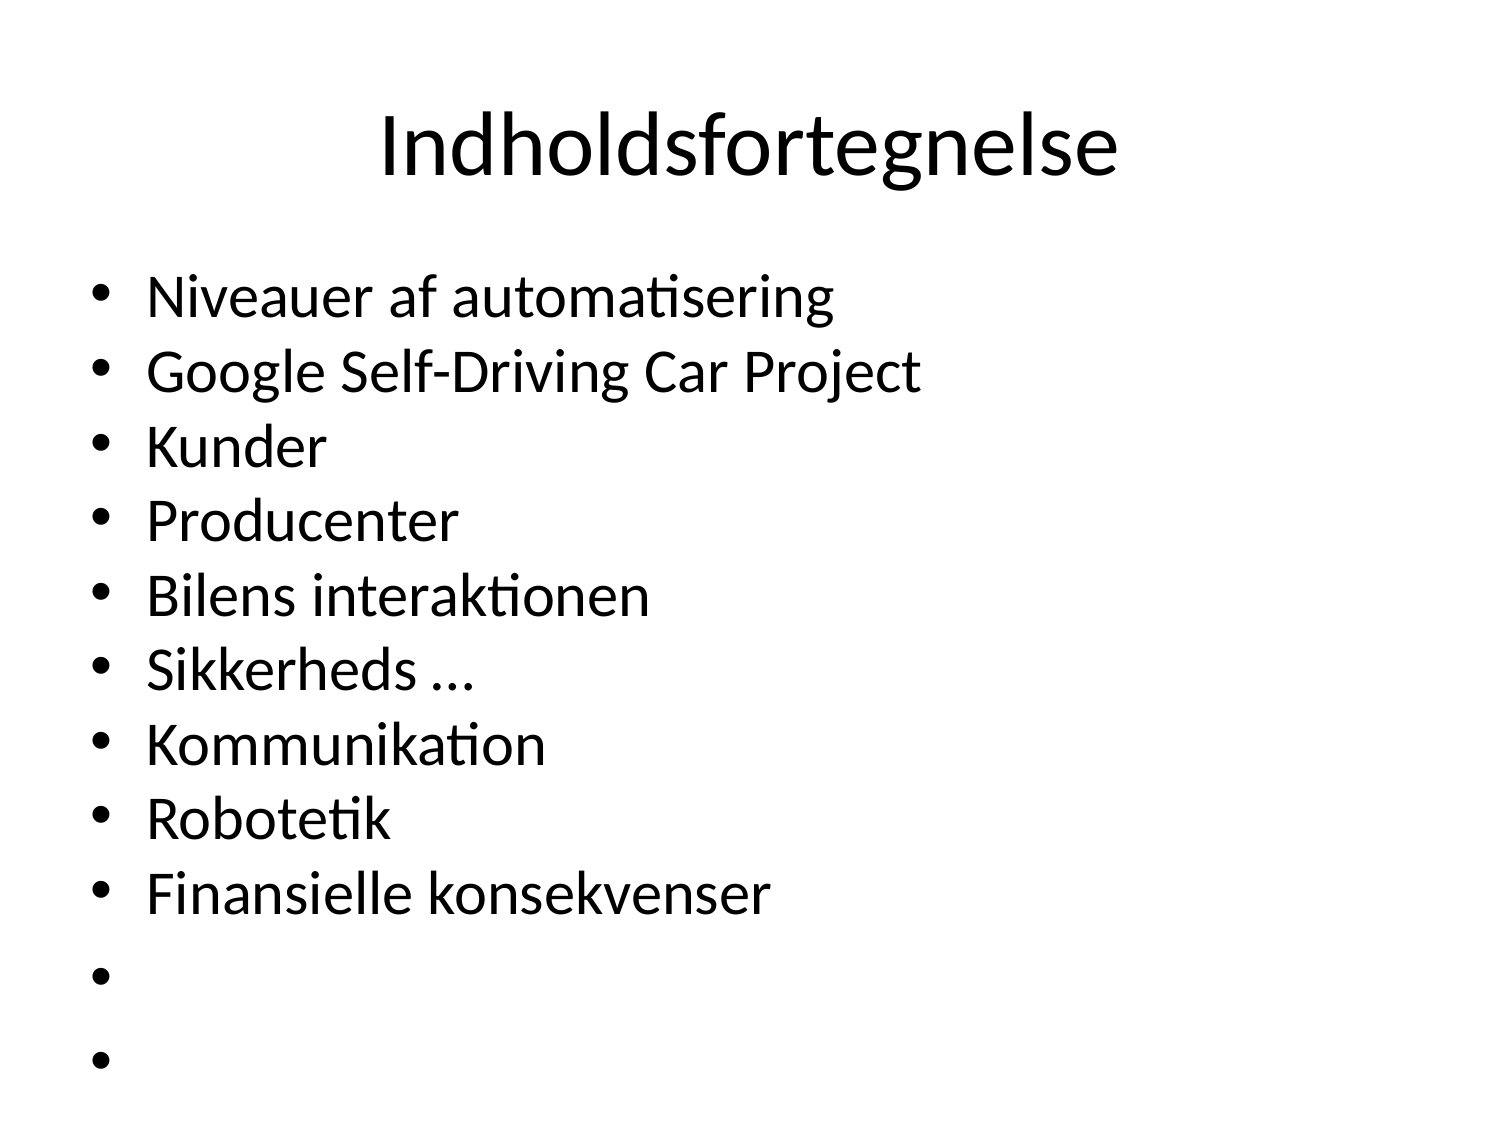

# Indholdsfortegnelse
Niveauer af automatisering
Google Self-Driving Car Project
Kunder
Producenter
Bilens interaktionen
Sikkerheds …
Kommunikation
Robotetik
Finansielle konsekvenser